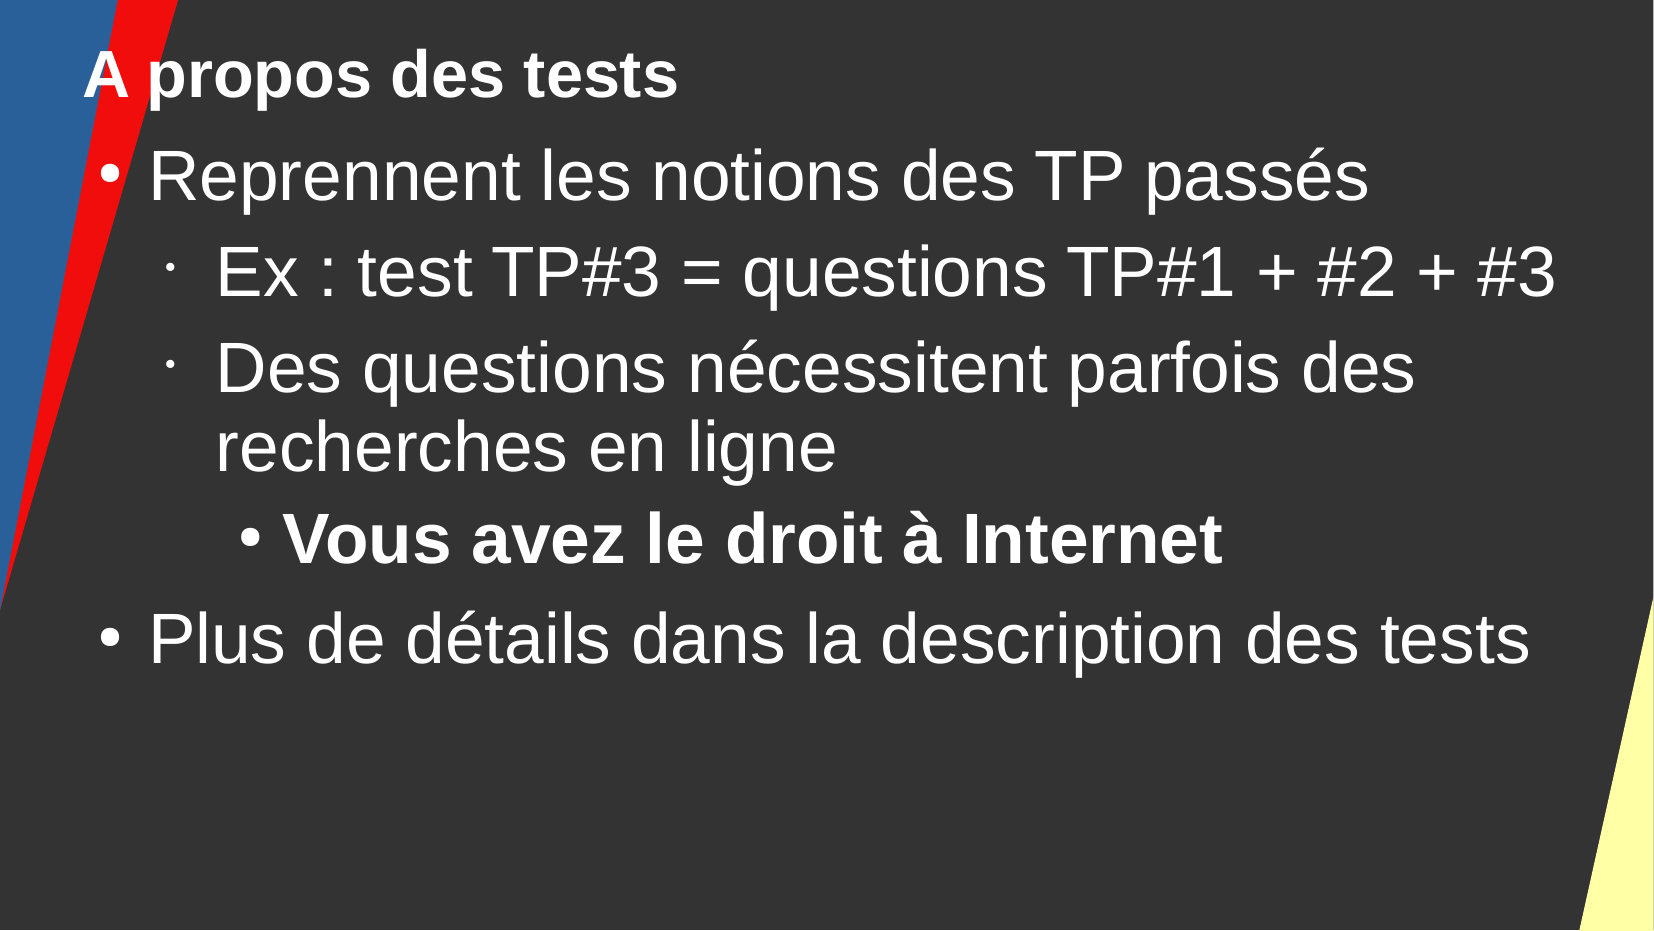

# A propos des tests
Reprennent les notions des TP passés
Ex : test TP#3 = questions TP#1 + #2 + #3
Des questions nécessitent parfois des recherches en ligne
Vous avez le droit à Internet
Plus de détails dans la description des tests